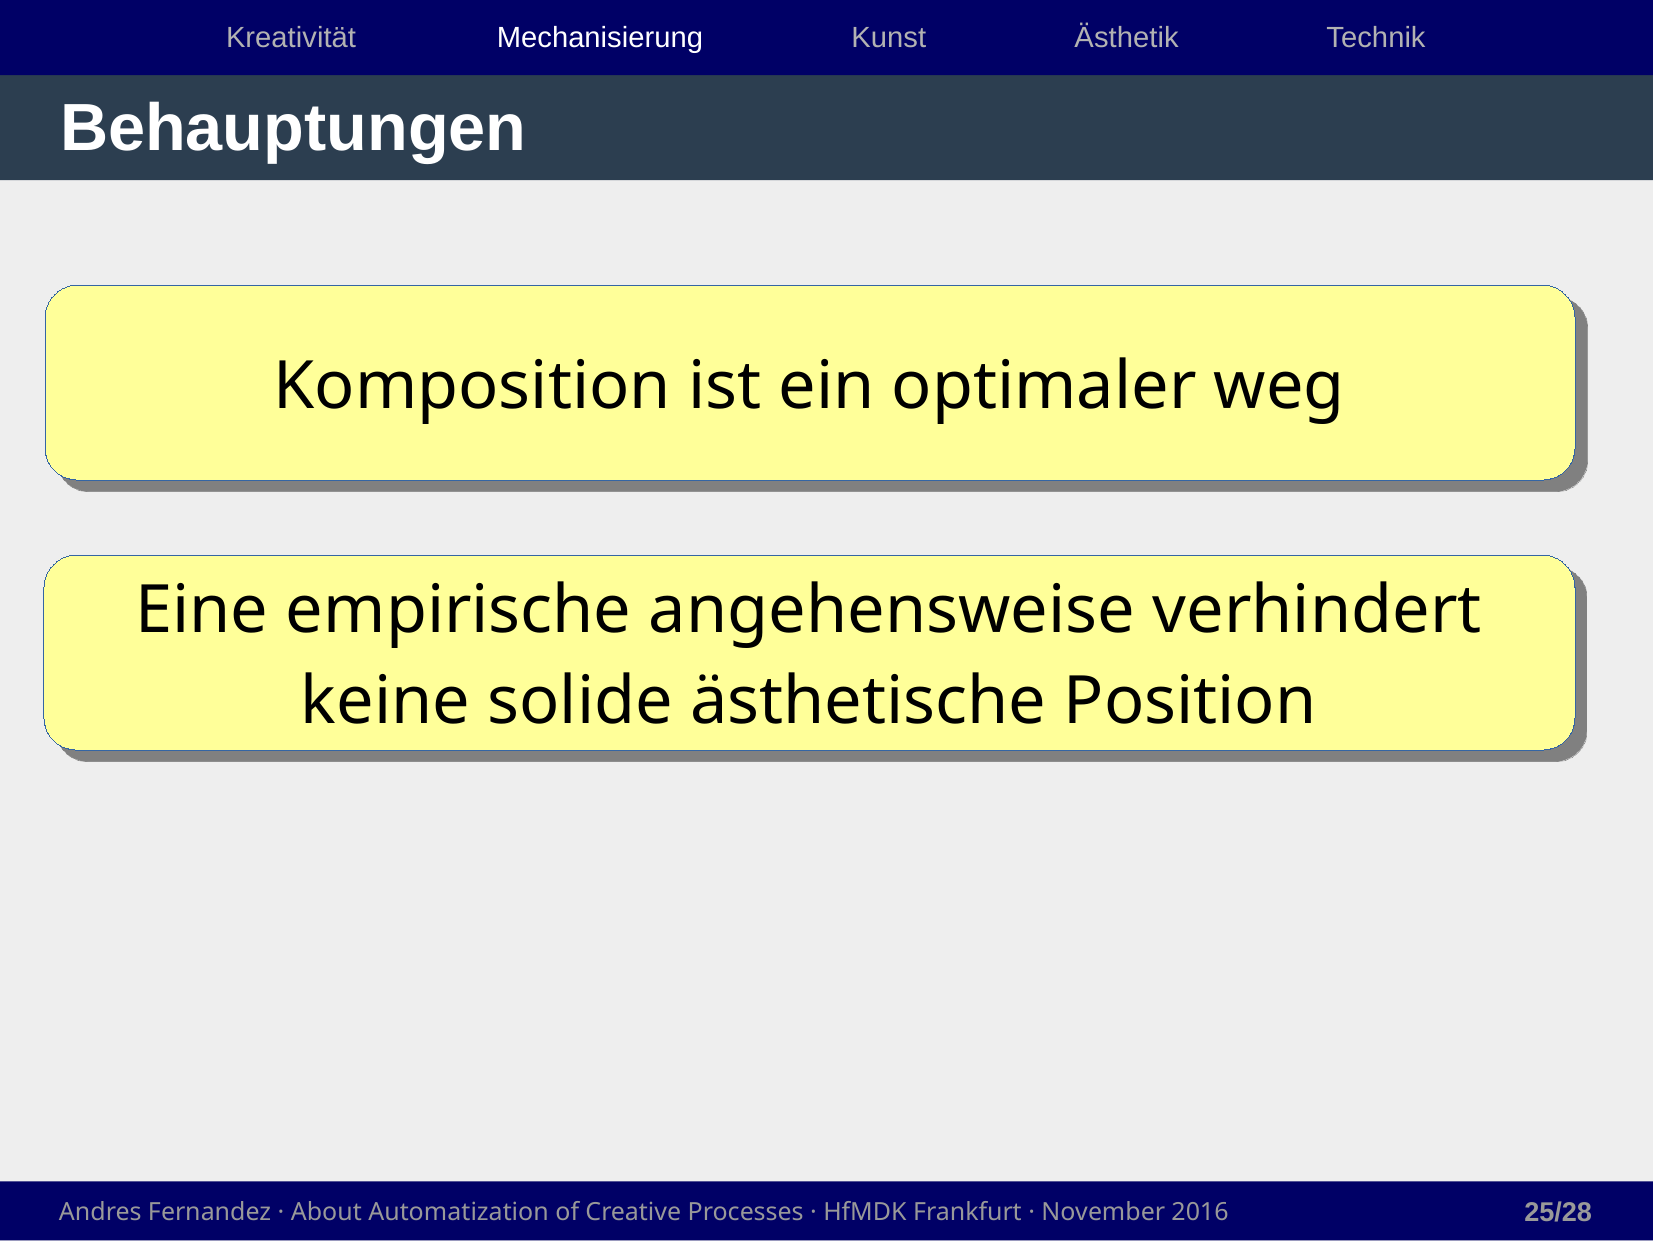

Kreativität Mechanisierung Kunst Ästhetik Technik
# Behauptungen
Komposition ist ein optimaler weg
Eine empirische angehensweise verhindert
keine solide ästhetische Position